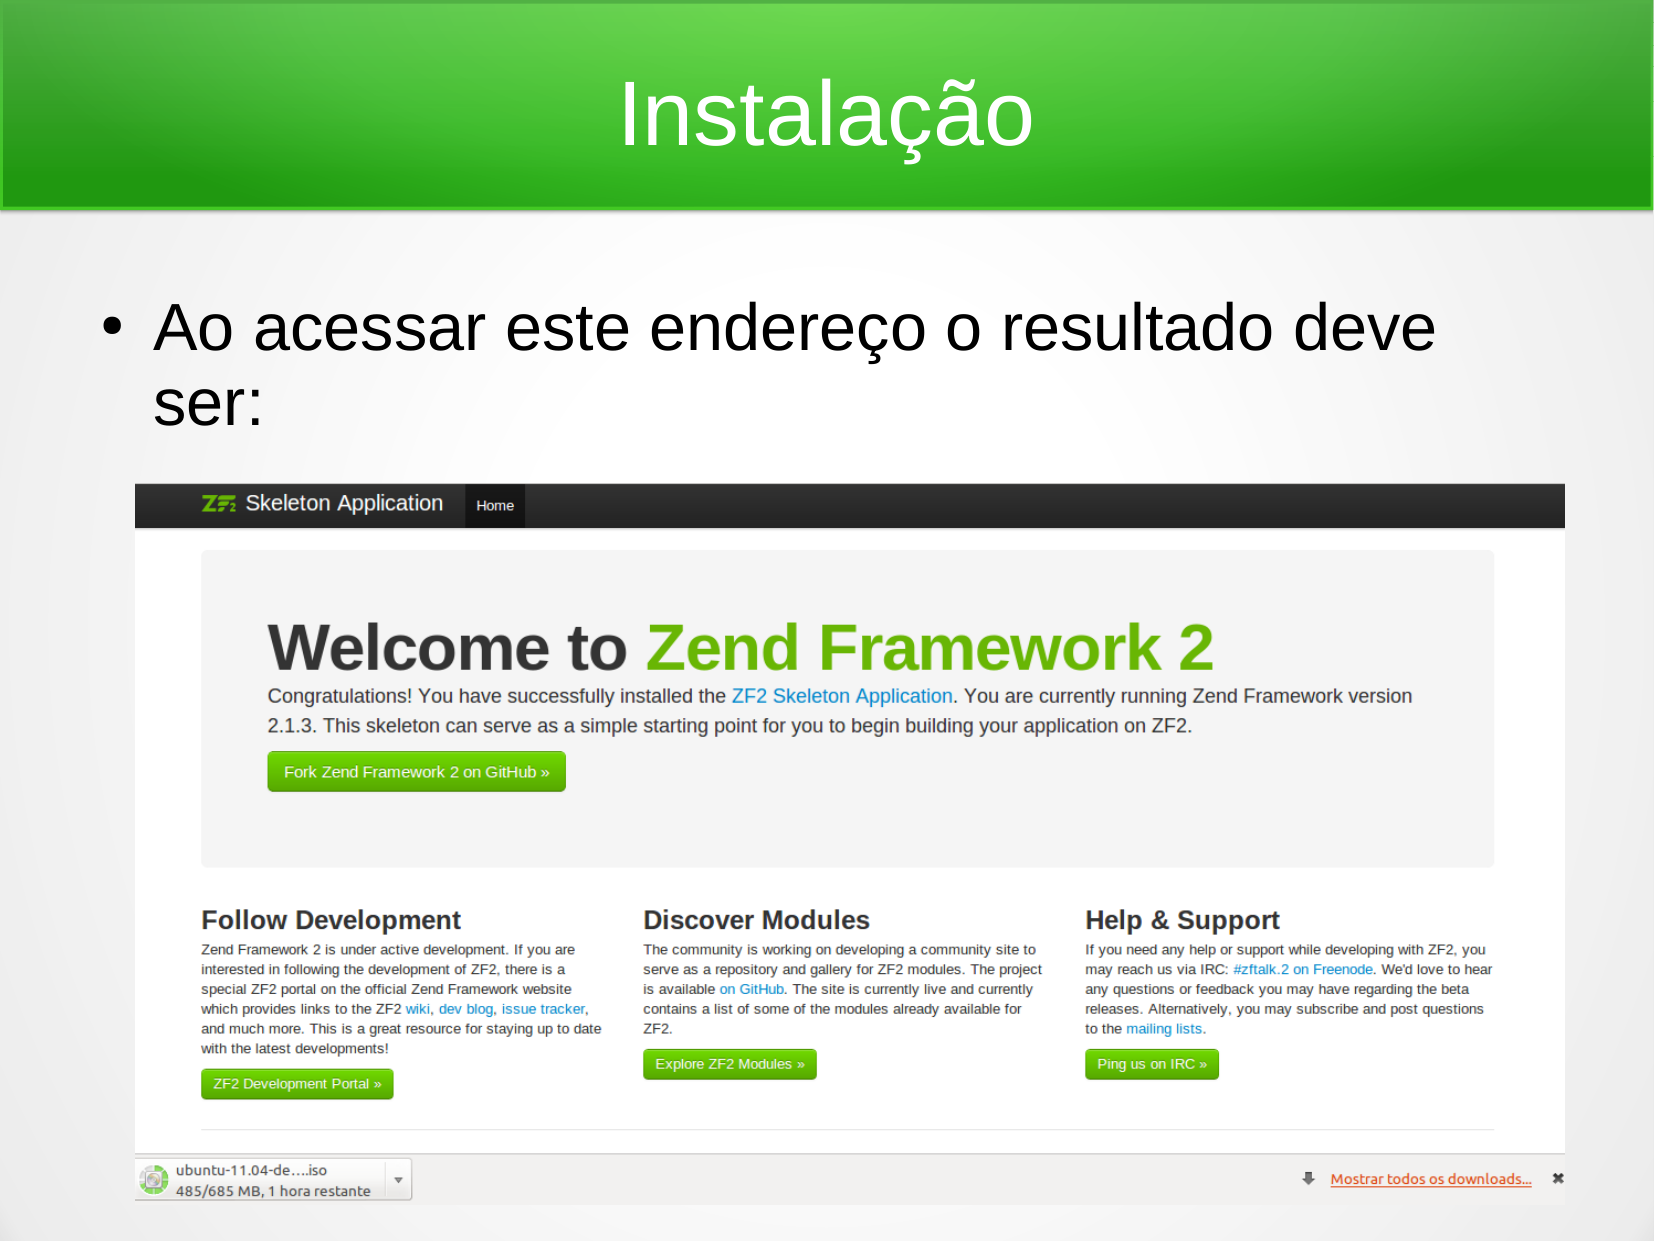

# Instalação
Ao acessar este endereço o resultado deve ser: